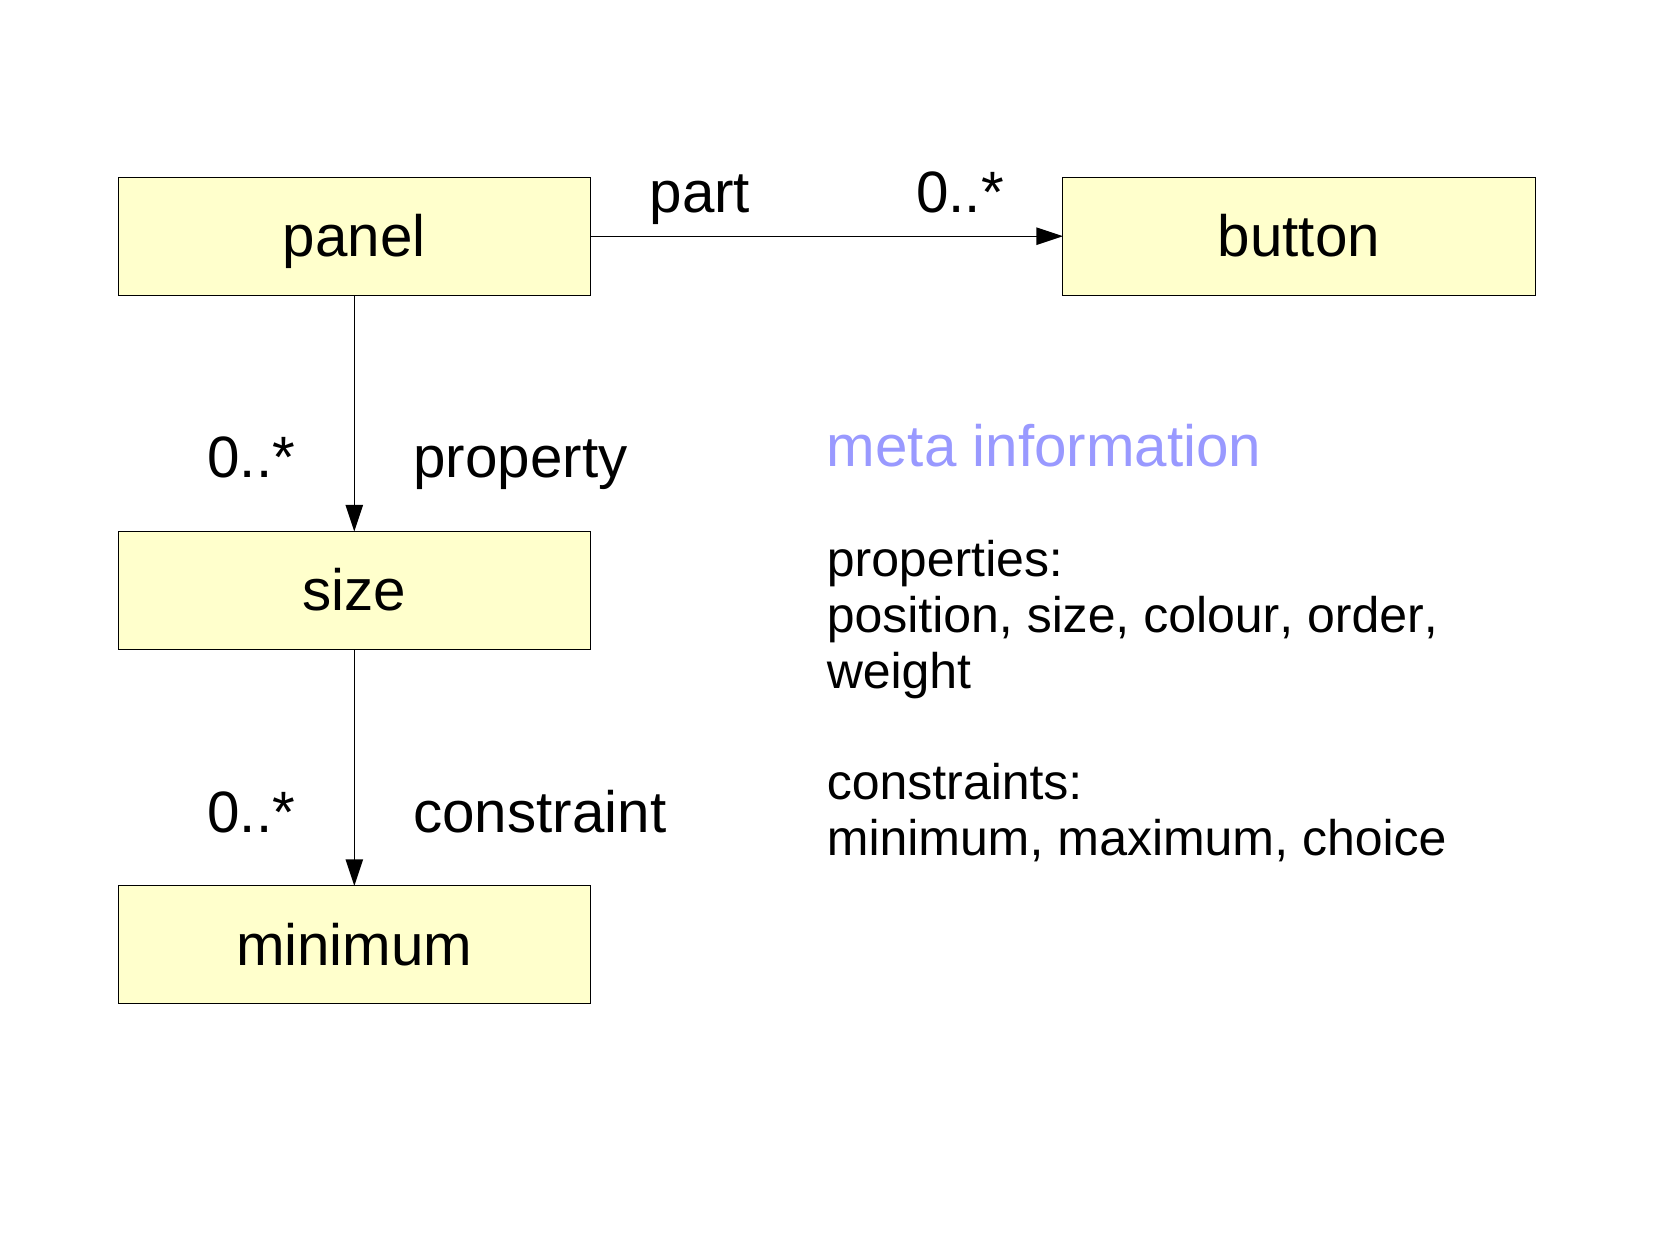

part
0..*
panel
button
0..*
property
meta information
size
properties:
position, size, colour, order, weight
constraints:
minimum, maximum, choice
0..*
constraint
minimum